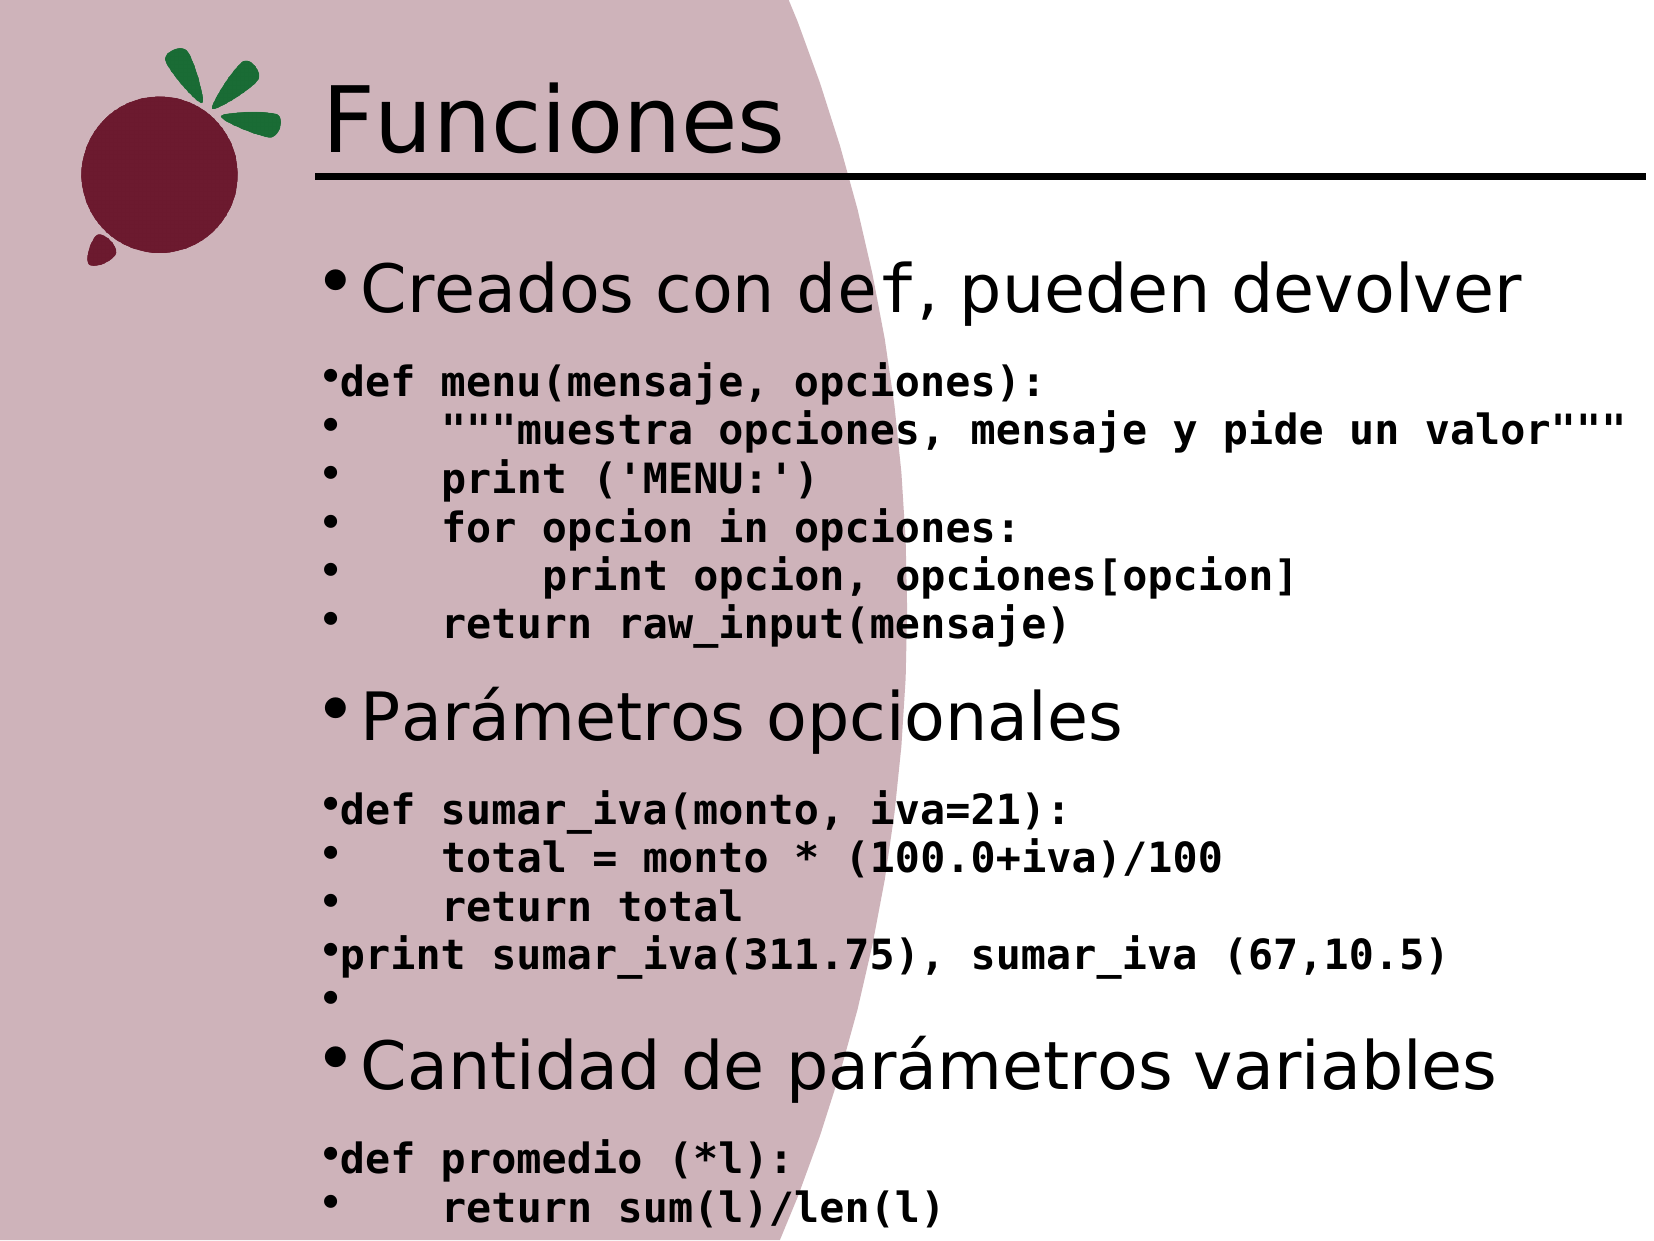

# Funciones
Creados con def, pueden devolver
def menu(mensaje, opciones):
 """muestra opciones, mensaje y pide un valor"""
 print ('MENU:')
 for opcion in opciones:
 print opcion, opciones[opcion]
 return raw_input(mensaje)
Parámetros opcionales
def sumar_iva(monto, iva=21):
 total = monto * (100.0+iva)/100
 return total
print sumar_iva(311.75), sumar_iva (67,10.5)
Cantidad de parámetros variables
def promedio (*l):
 return sum(l)/len(l)